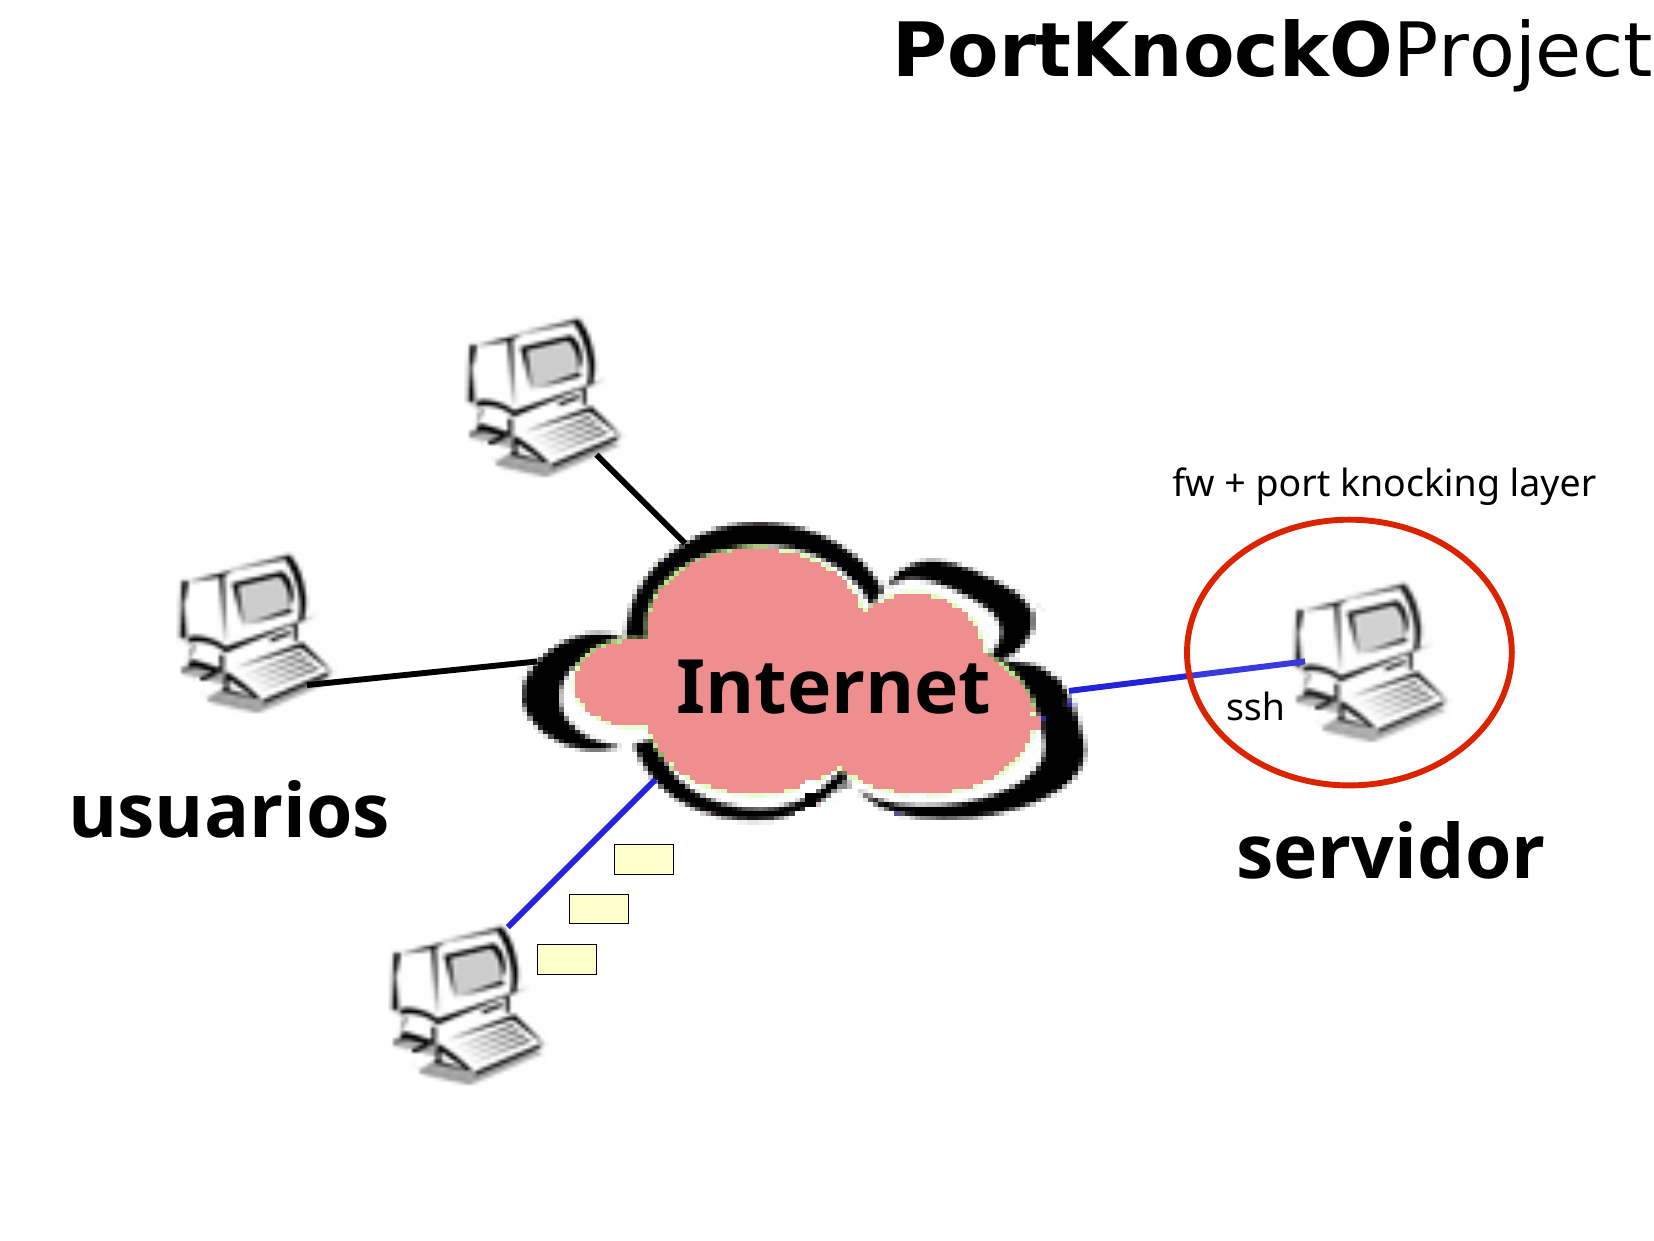

PortKnockOProject
fw + port knocking layer
Internet
ssh
usuarios
servidor